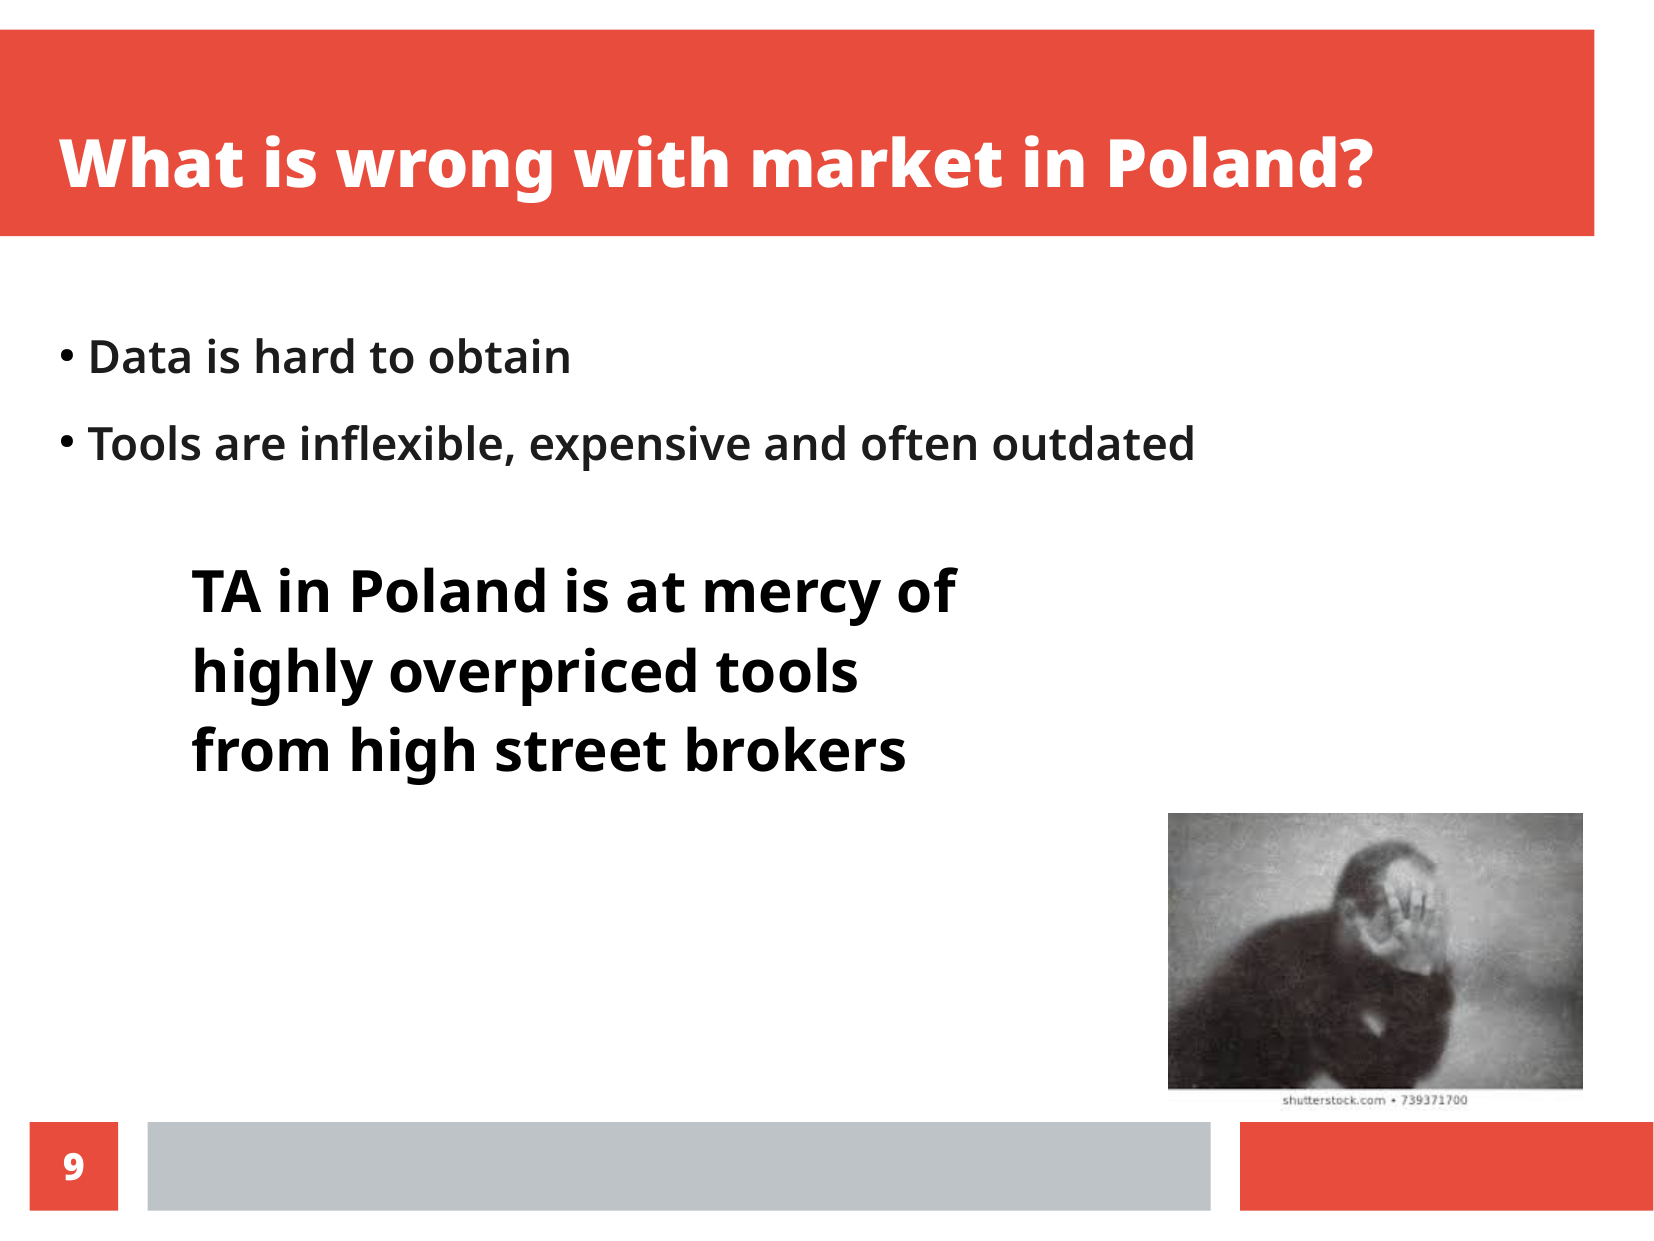

# What is wrong with market in Poland?
 Data is hard to obtain
 Tools are inflexible, expensive and often outdated
TA in Poland is at mercy of highly overpriced tools from high street brokers
9